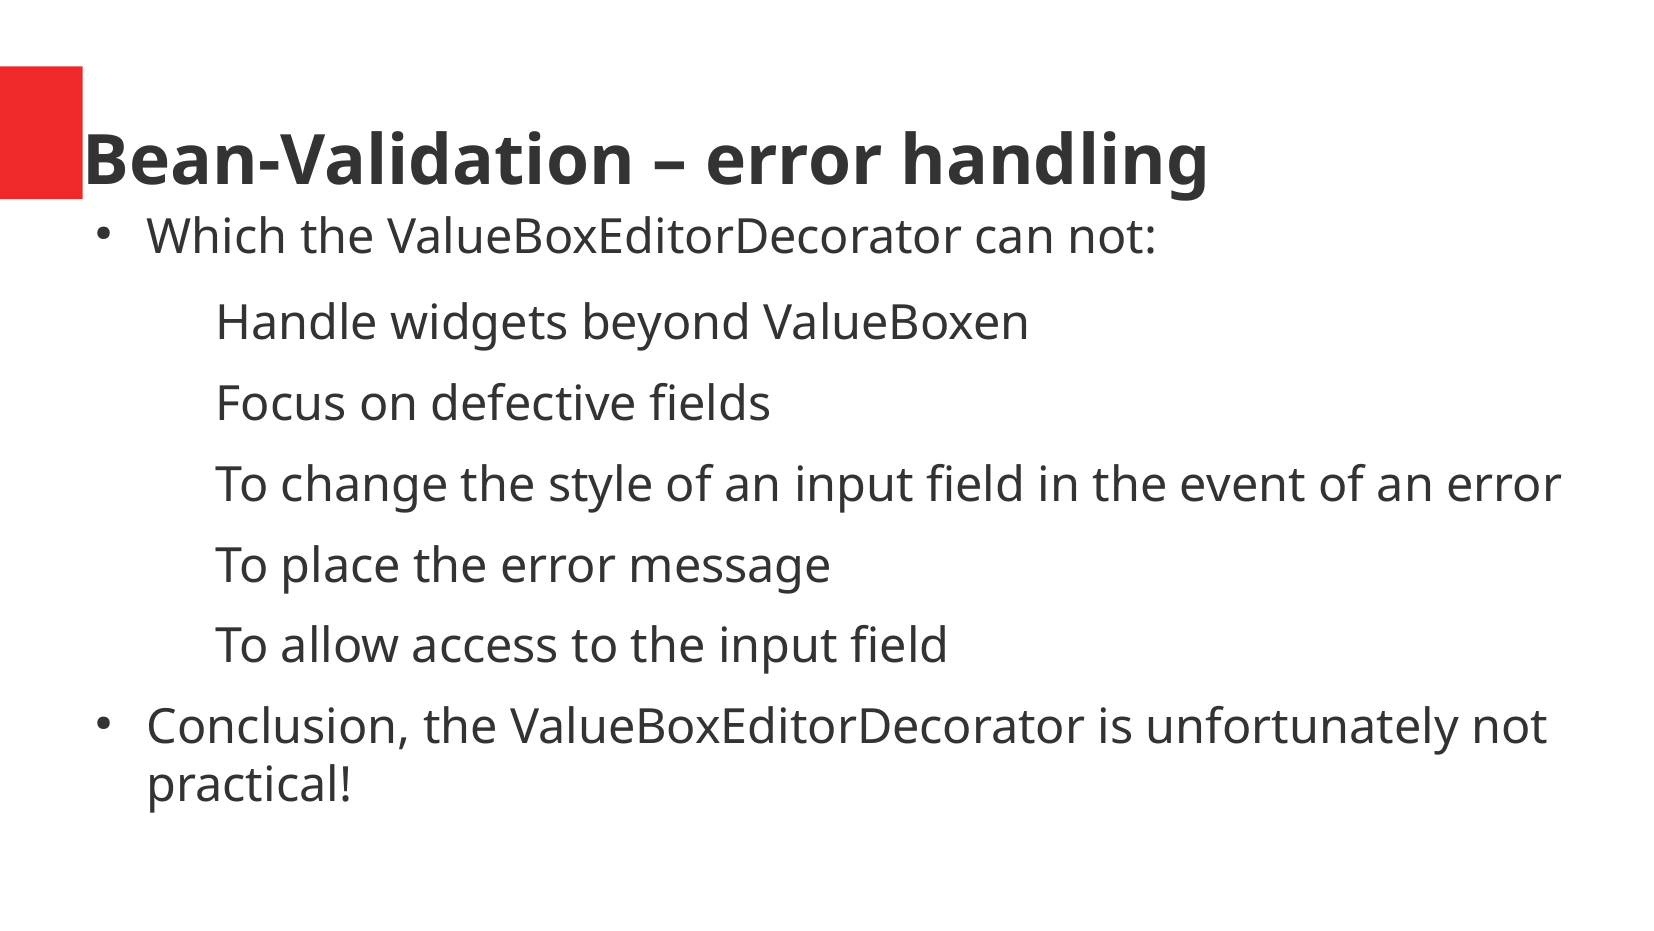

# Bean-Validation – error handling
Which the ValueBoxEditorDecorator can not:
Handle widgets beyond ValueBoxen
Focus on defective fields
To change the style of an input field in the event of an error
To place the error message
To allow access to the input field
Conclusion, the ValueBoxEditorDecorator is unfortunately not practical!